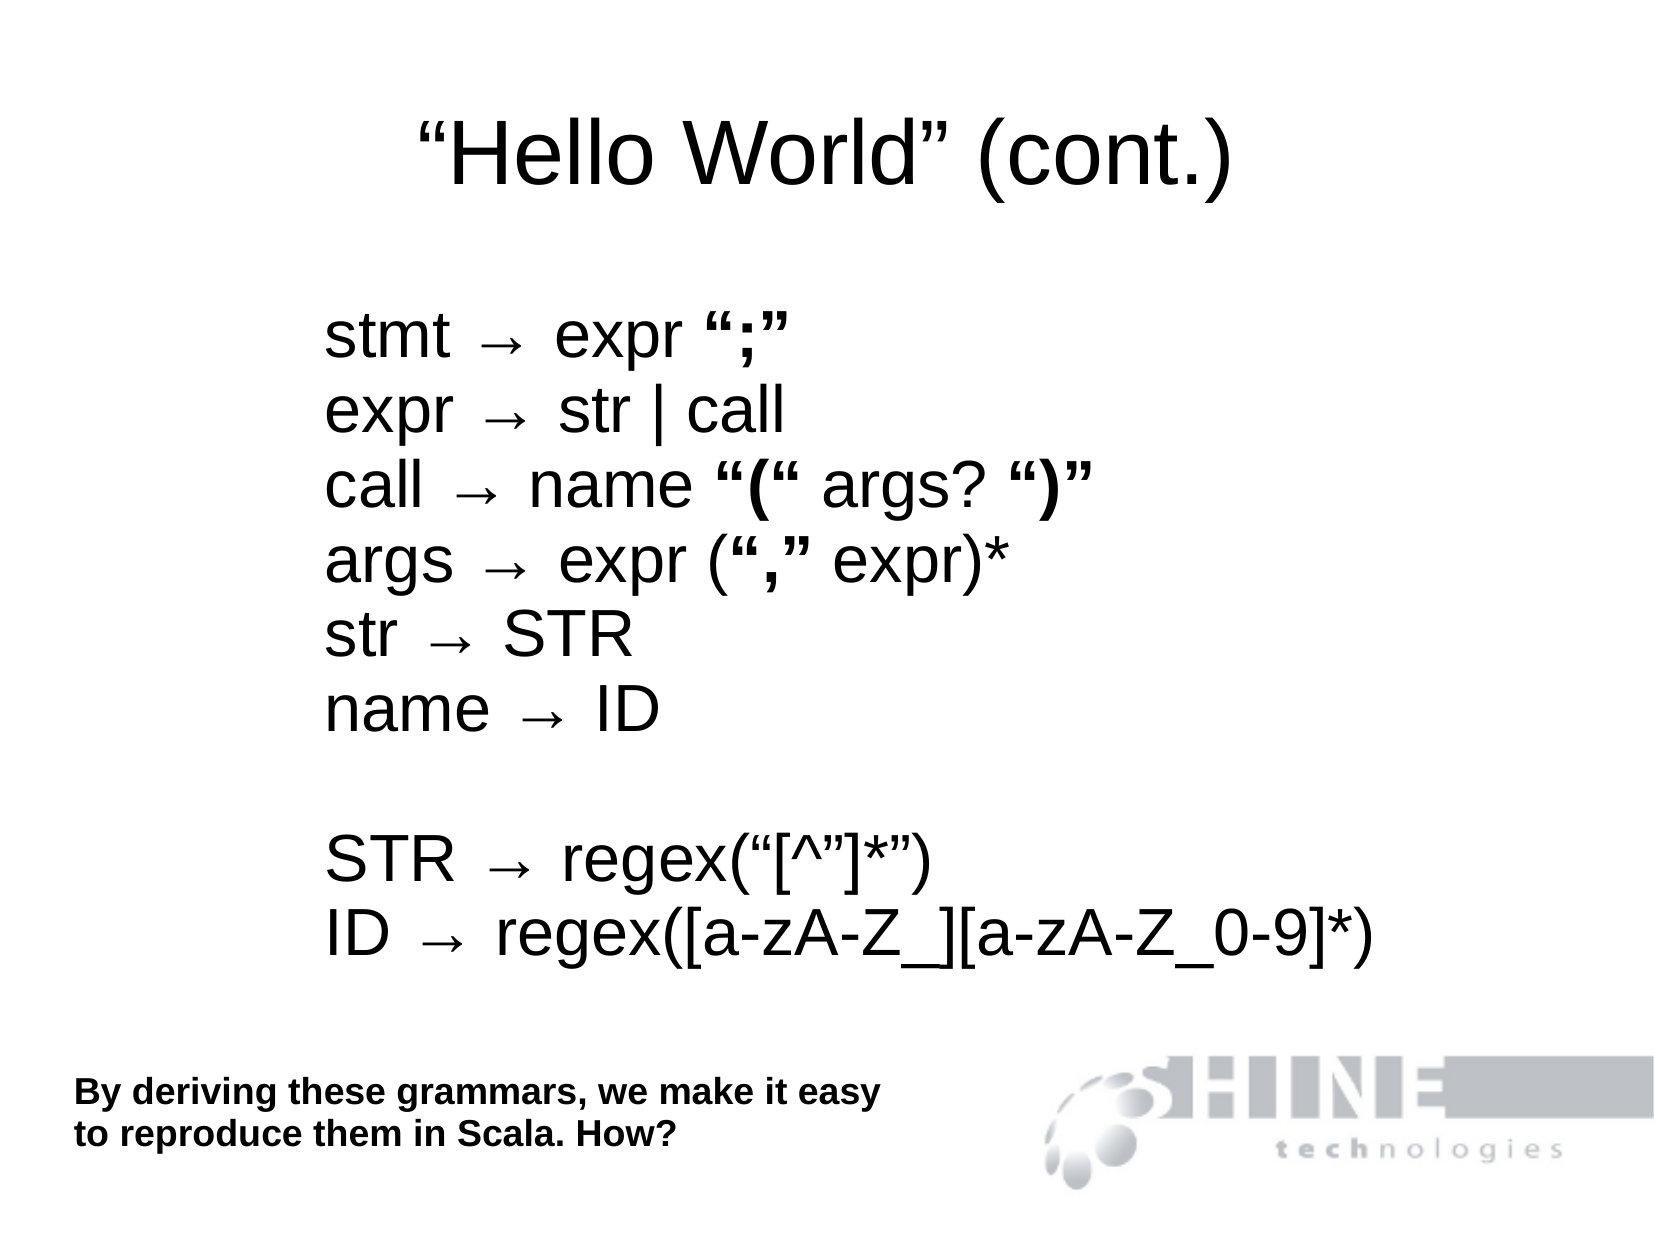

# “Hello World” (cont.)
stmt → expr “;”
expr → str | call
call → name “(“ args? “)”
args → expr (“,” expr)*
str → STR
name → ID
STR → regex(“[^”]*”)
ID → regex([a-zA-Z_][a-zA-Z_0-9]*)
By deriving these grammars, we make it easy
to reproduce them in Scala. How?